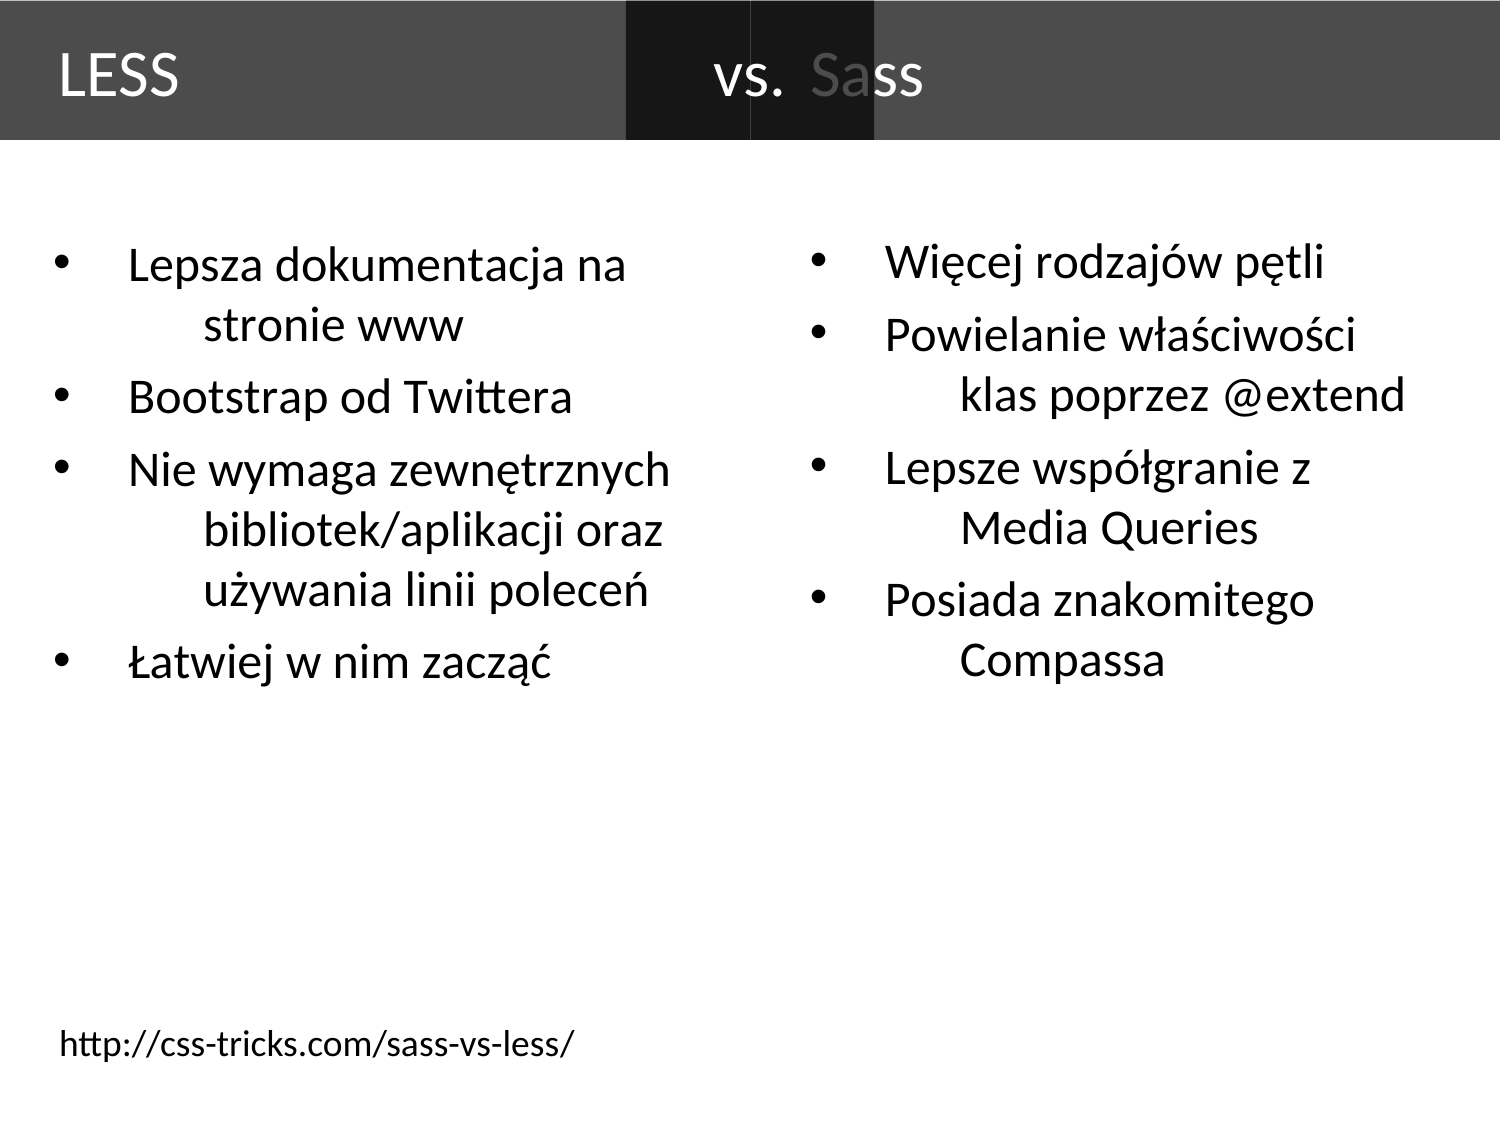

LESS
vs.
Sass
Więcej rodzajów pętli
Powielanie właściwości klas poprzez @extend
Lepsze współgranie z Media Queries
Posiada znakomitego Compassa
# Lepsza dokumentacja na stronie www
Bootstrap od Twittera
Nie wymaga zewnętrznych bibliotek/aplikacji oraz używania linii poleceń
Łatwiej w nim zacząć
http://css-tricks.com/sass-vs-less/